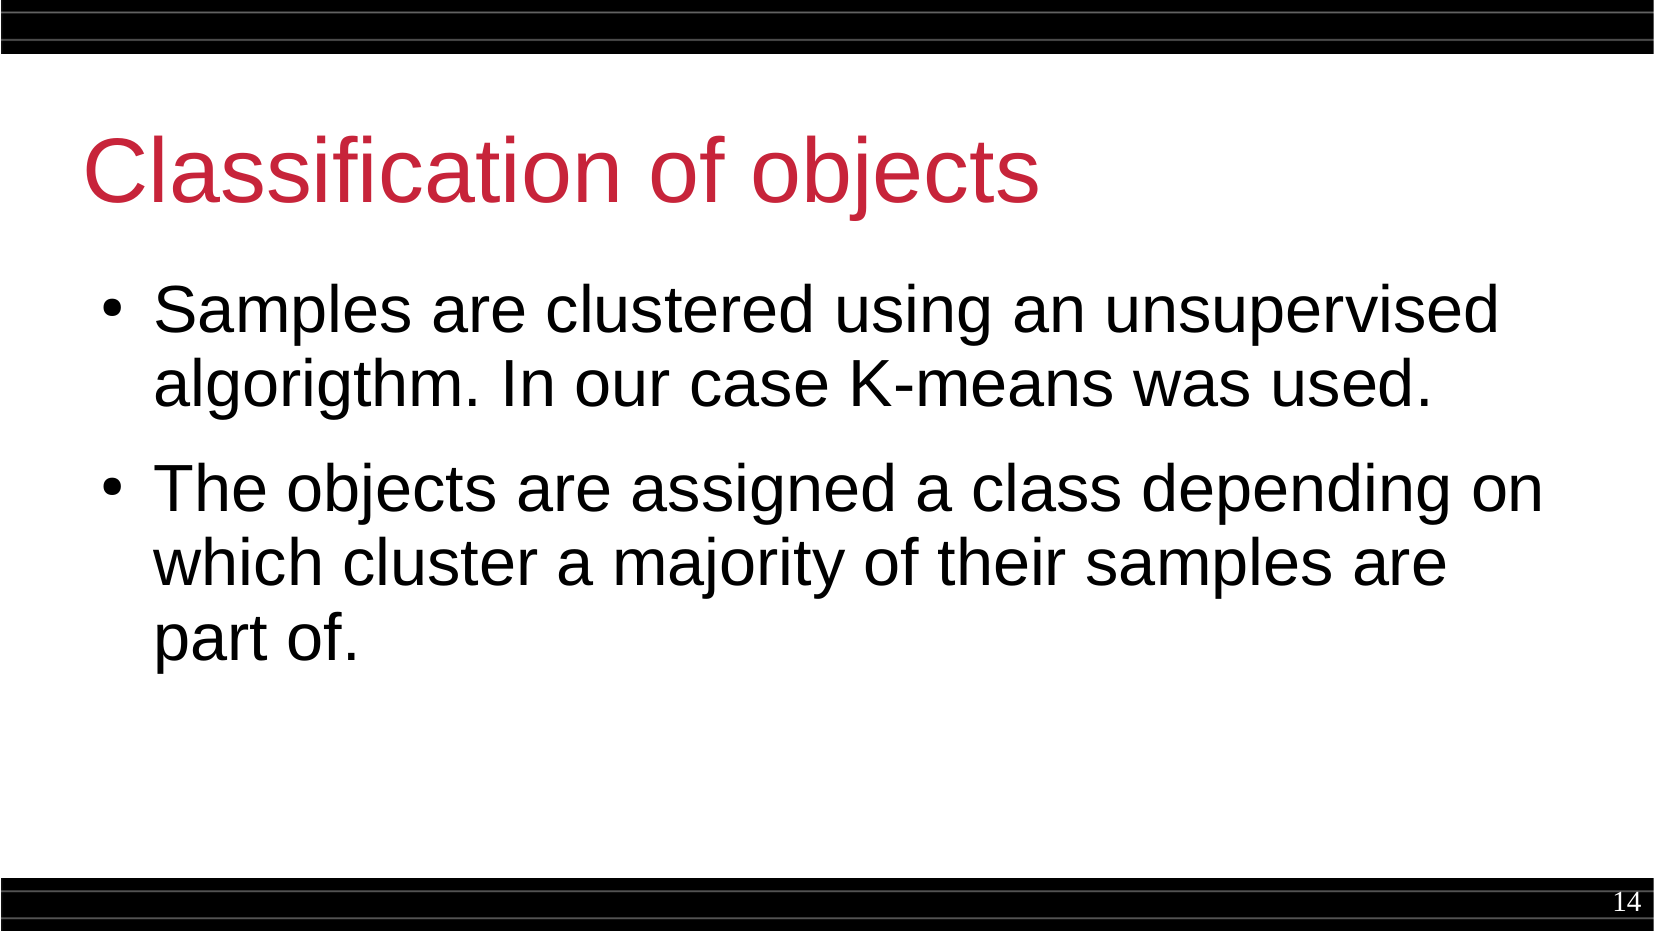

# Classification of objects
Samples are clustered using an unsupervised algorigthm. In our case K-means was used.
The objects are assigned a class depending on which cluster a majority of their samples are part of.